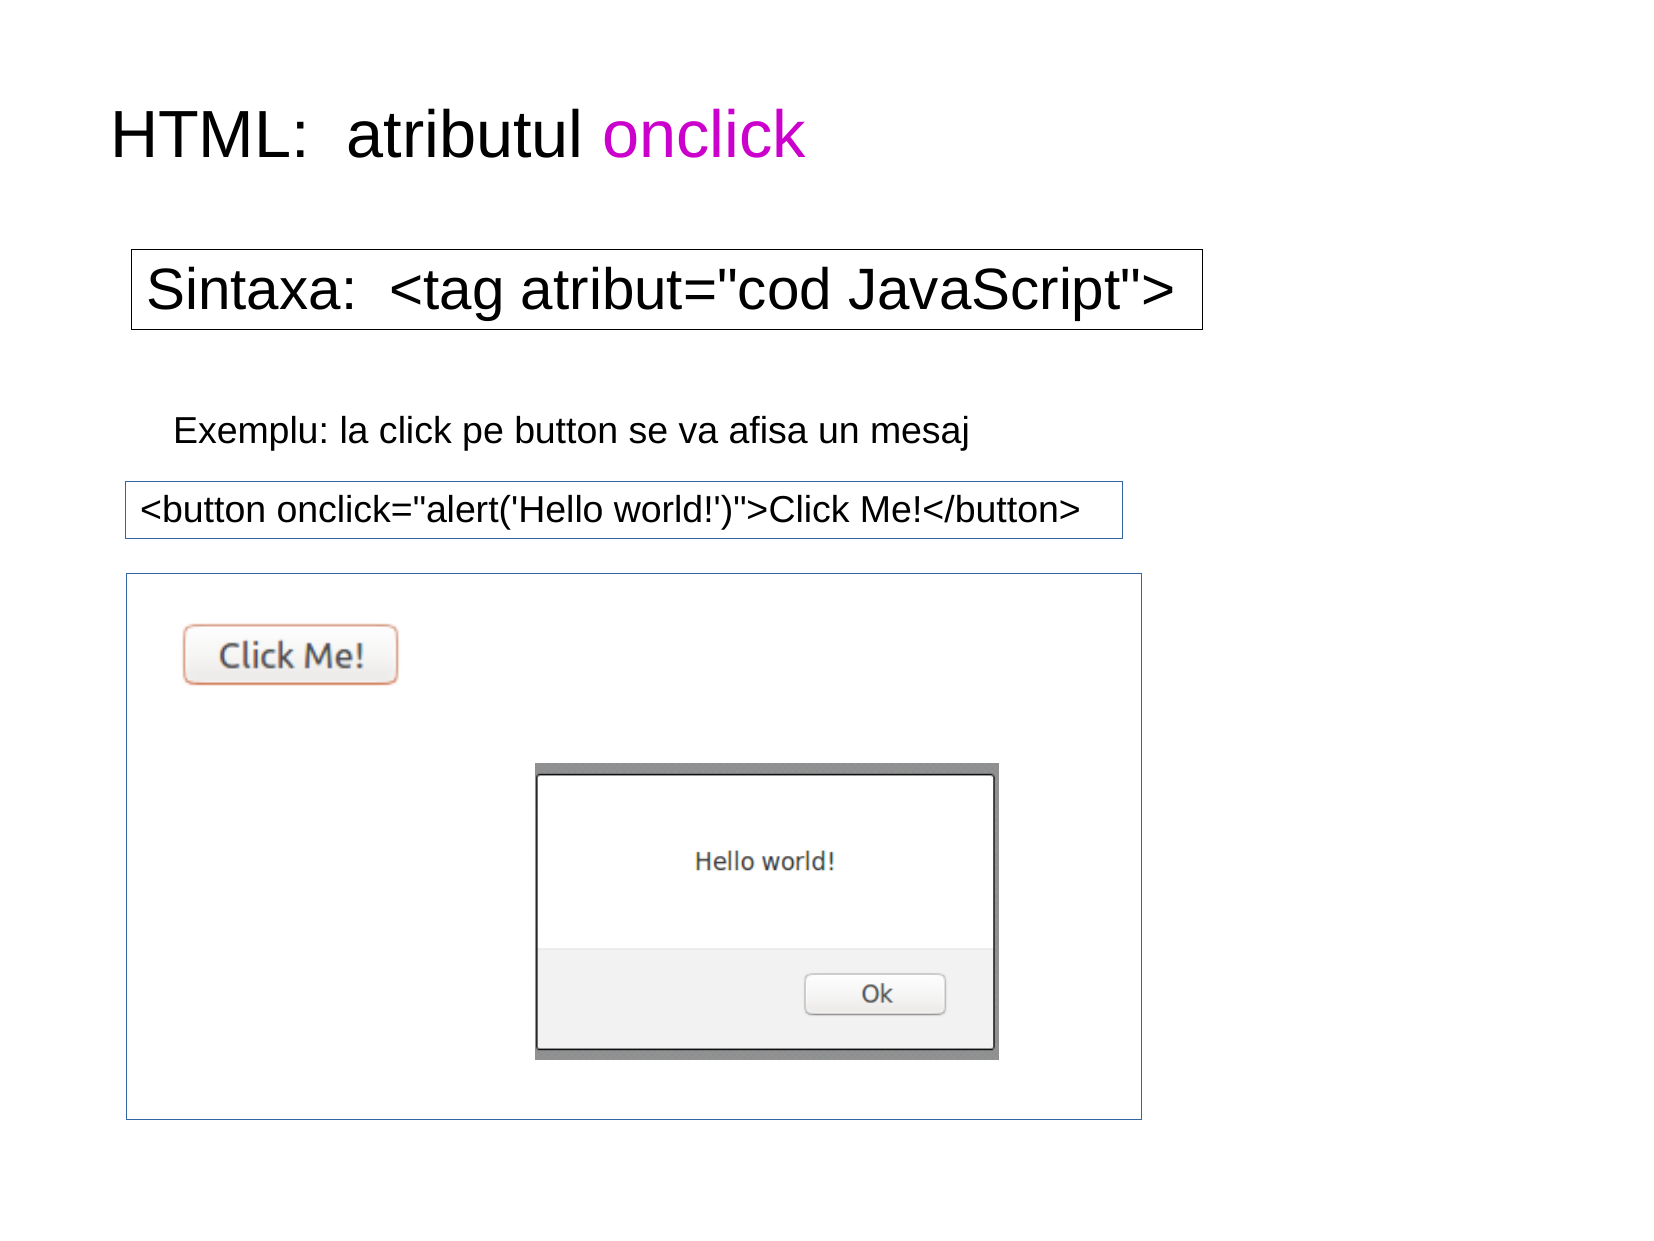

HTML: atributul onclick
Sintaxa: <tag atribut="cod JavaScript">
Exemplu: la click pe button se va afisa un mesaj
<button onclick="alert('Hello world!')">Click Me!</button>